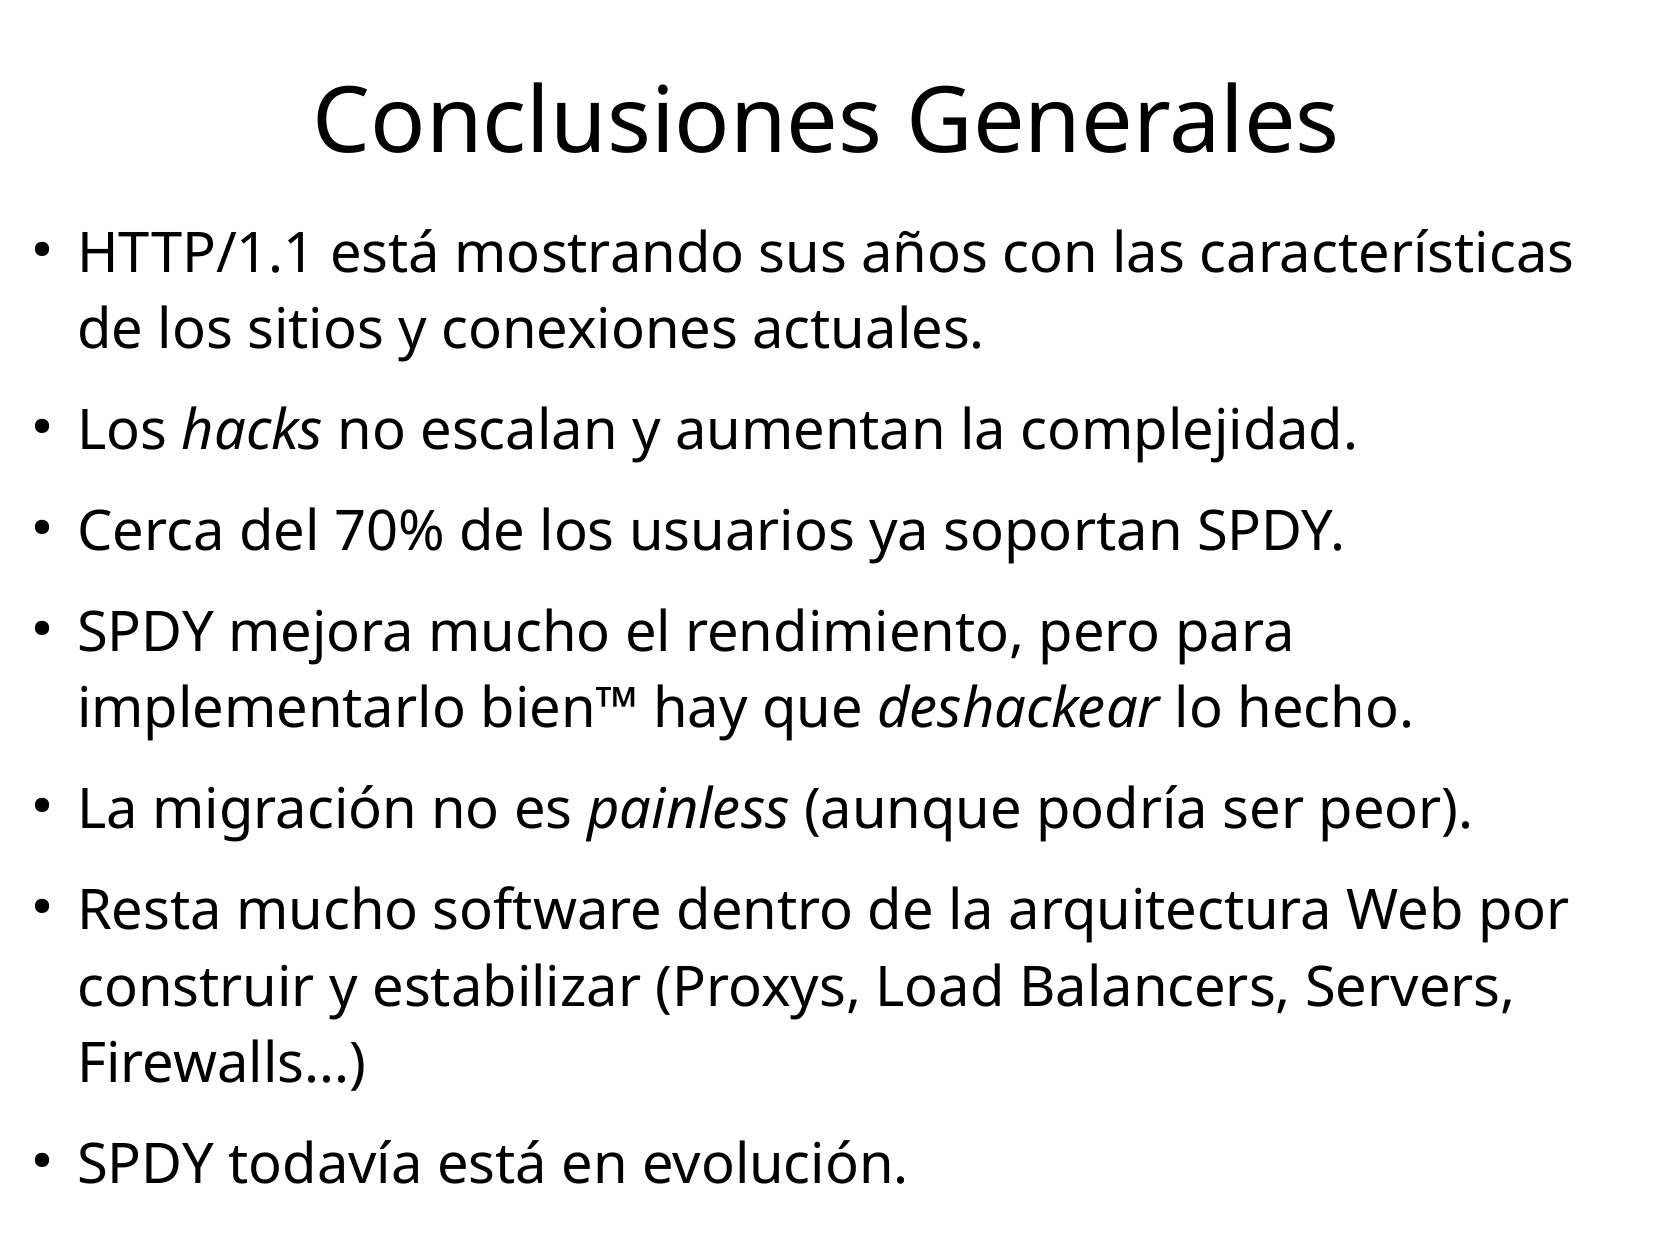

# Conclusiones Generales
HTTP/1.1 está mostrando sus años con las características de los sitios y conexiones actuales.
Los hacks no escalan y aumentan la complejidad.
Cerca del 70% de los usuarios ya soportan SPDY.
SPDY mejora mucho el rendimiento, pero para implementarlo bien™ hay que deshackear lo hecho.
La migración no es painless (aunque podría ser peor).
Resta mucho software dentro de la arquitectura Web por construir y estabilizar (Proxys, Load Balancers, Servers, Firewalls...)
SPDY todavía está en evolución.